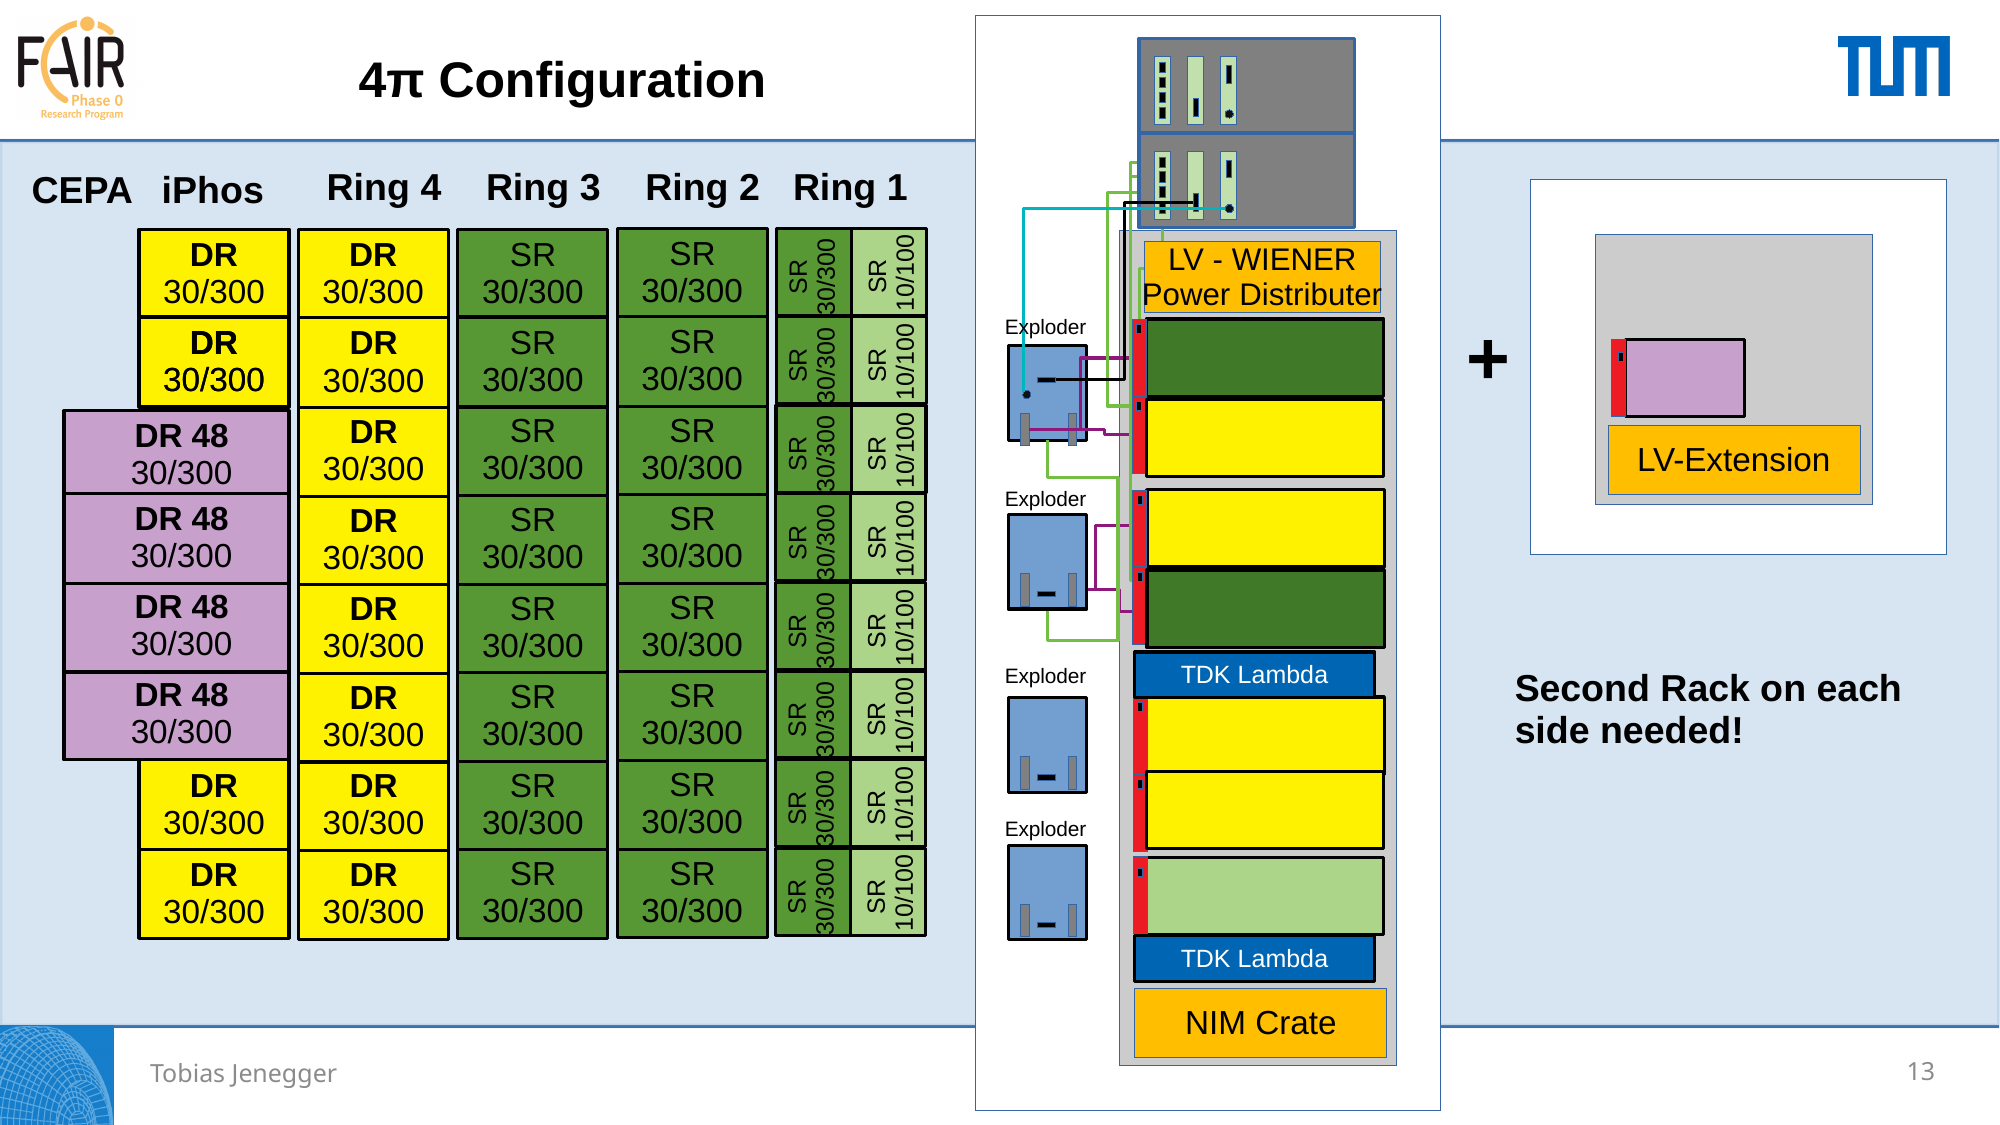

4π Configuration
Ring 4
Ring 3
Ring 2
Ring 1
CEPA
iPhos
SR
10/100
SR
30/300
SR
10/100
SR
30/300
SR
10/100
SR
30/300
SR
10/100
SR
30/300
SR
10/100
SR
30/300
SR
10/100
SR
30/300
SR
10/100
SR
30/300
SR
10/100
SR
30/300
SR 30/300
SR 30/300
SR 30/300
SR 30/300
SR 30/300
SR 30/300
SR 30/300
SR 30/300
DR 30/300
DR 30/300
SR 30/300
SR 30/300
SR 30/300
SR 30/300
SR 30/300
SR 30/300
SR 30/300
SR 30/300
LV - WIENER
Power Distributer
Exploder
+
DR 30/300
DR 30/300
DR 30/300
DR 30/300
DR 48 30/300
LV-Extension
Exploder
DR 48 30/300
DR 30/300
DR 48 30/300
DR 48 30/300
DR 30/300
TDK Lambda
Exploder
Second Rack on each side needed!
DR 48 30/300
DR 30/300
DR 30/300
DR 30/300
Exploder
DR 30/300
DR 30/300
DR 30/300
DR 30/300
TDK Lambda
NIM Crate
13